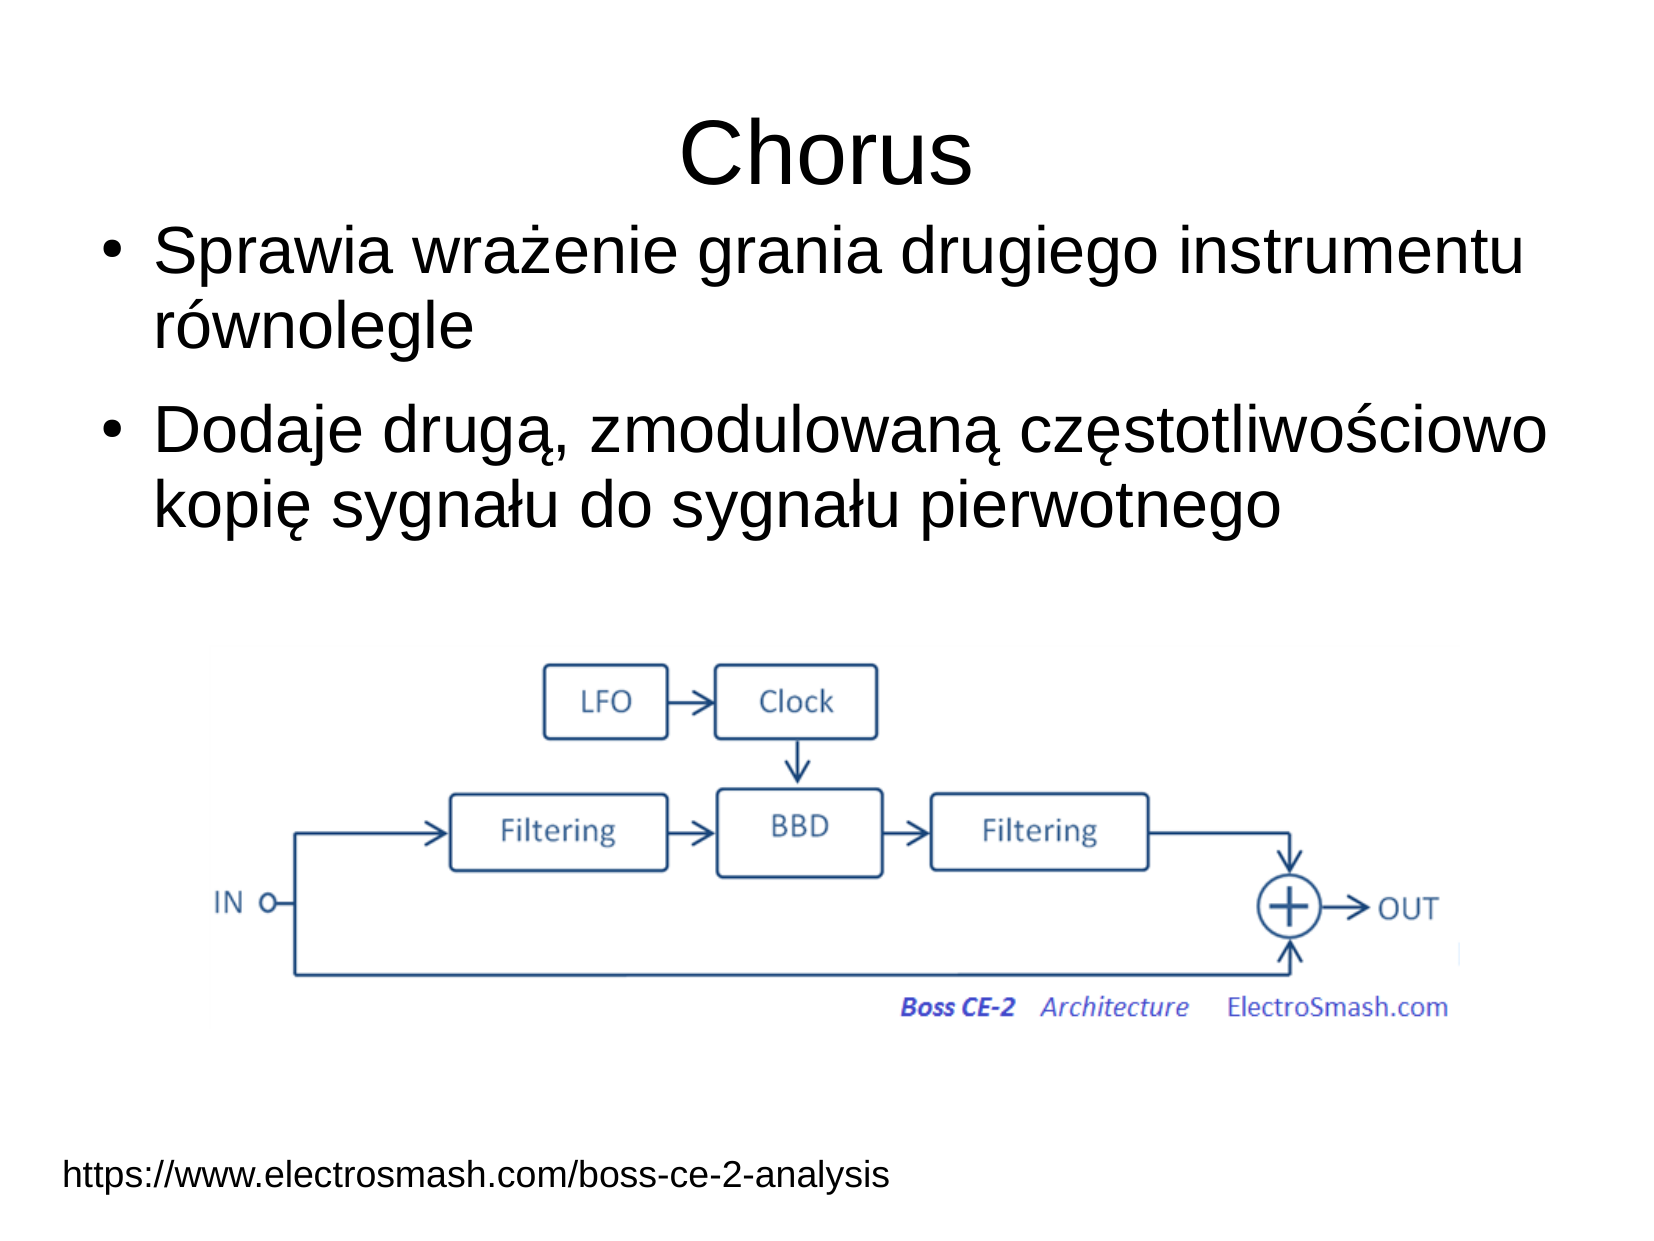

Chorus
# Sprawia wrażenie grania drugiego instrumentu równolegle
Dodaje drugą, zmodulowaną częstotliwościowo kopię sygnału do sygnału pierwotnego
https://www.electrosmash.com/boss-ce-2-analysis